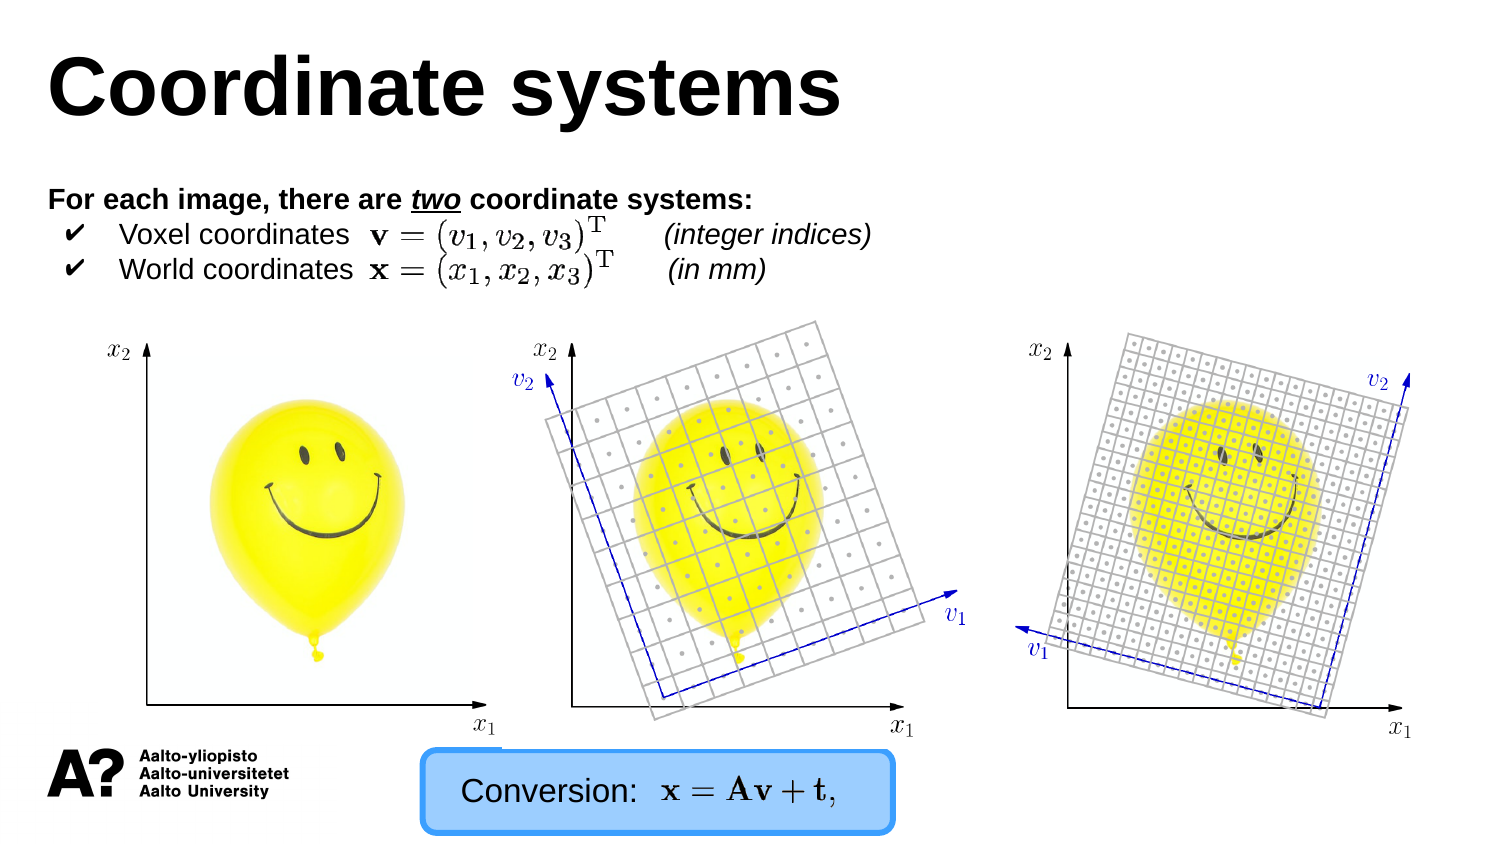

# Coordinate systems
For each image, there are two coordinate systems:
Voxel coordinates (integer indices)
World coordinates (in mm)
 Conversion: